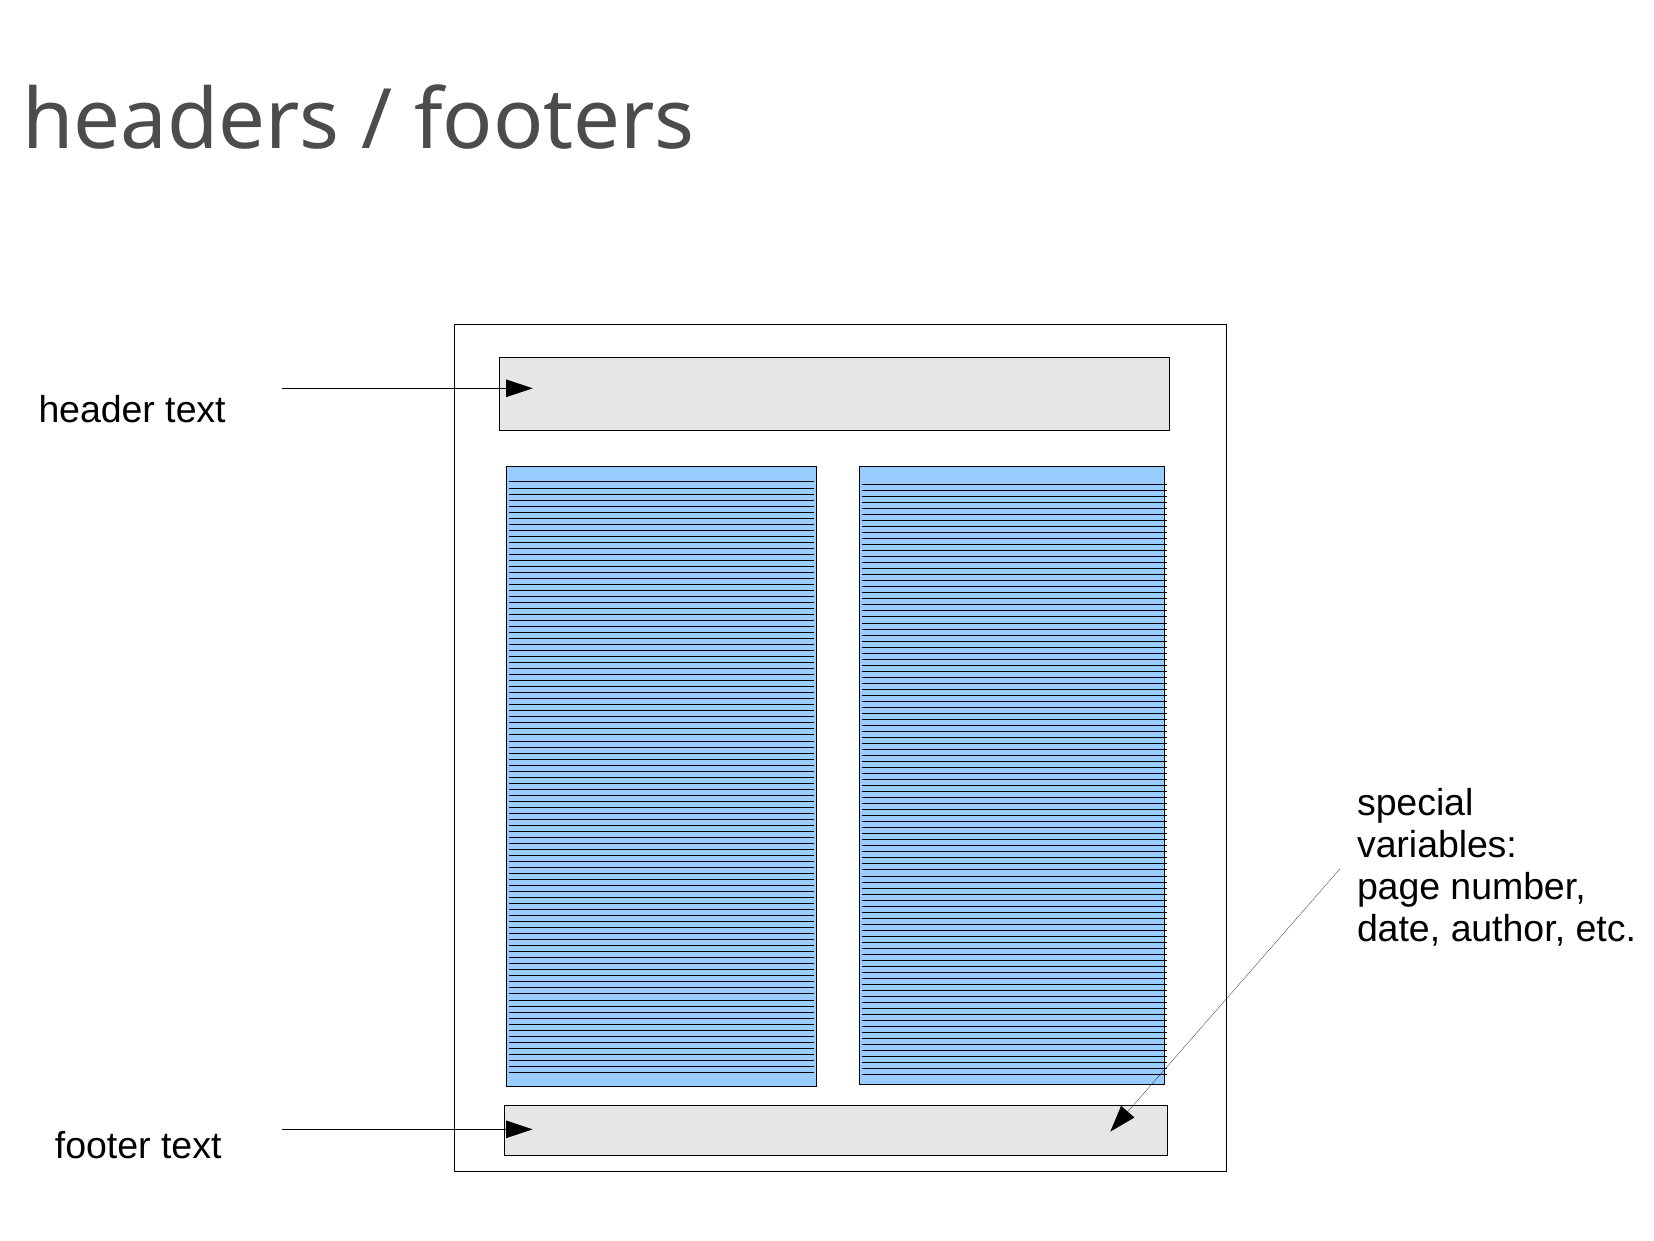

# headers / footers
header text
special
variables:
page number,
date, author, etc.
footer text